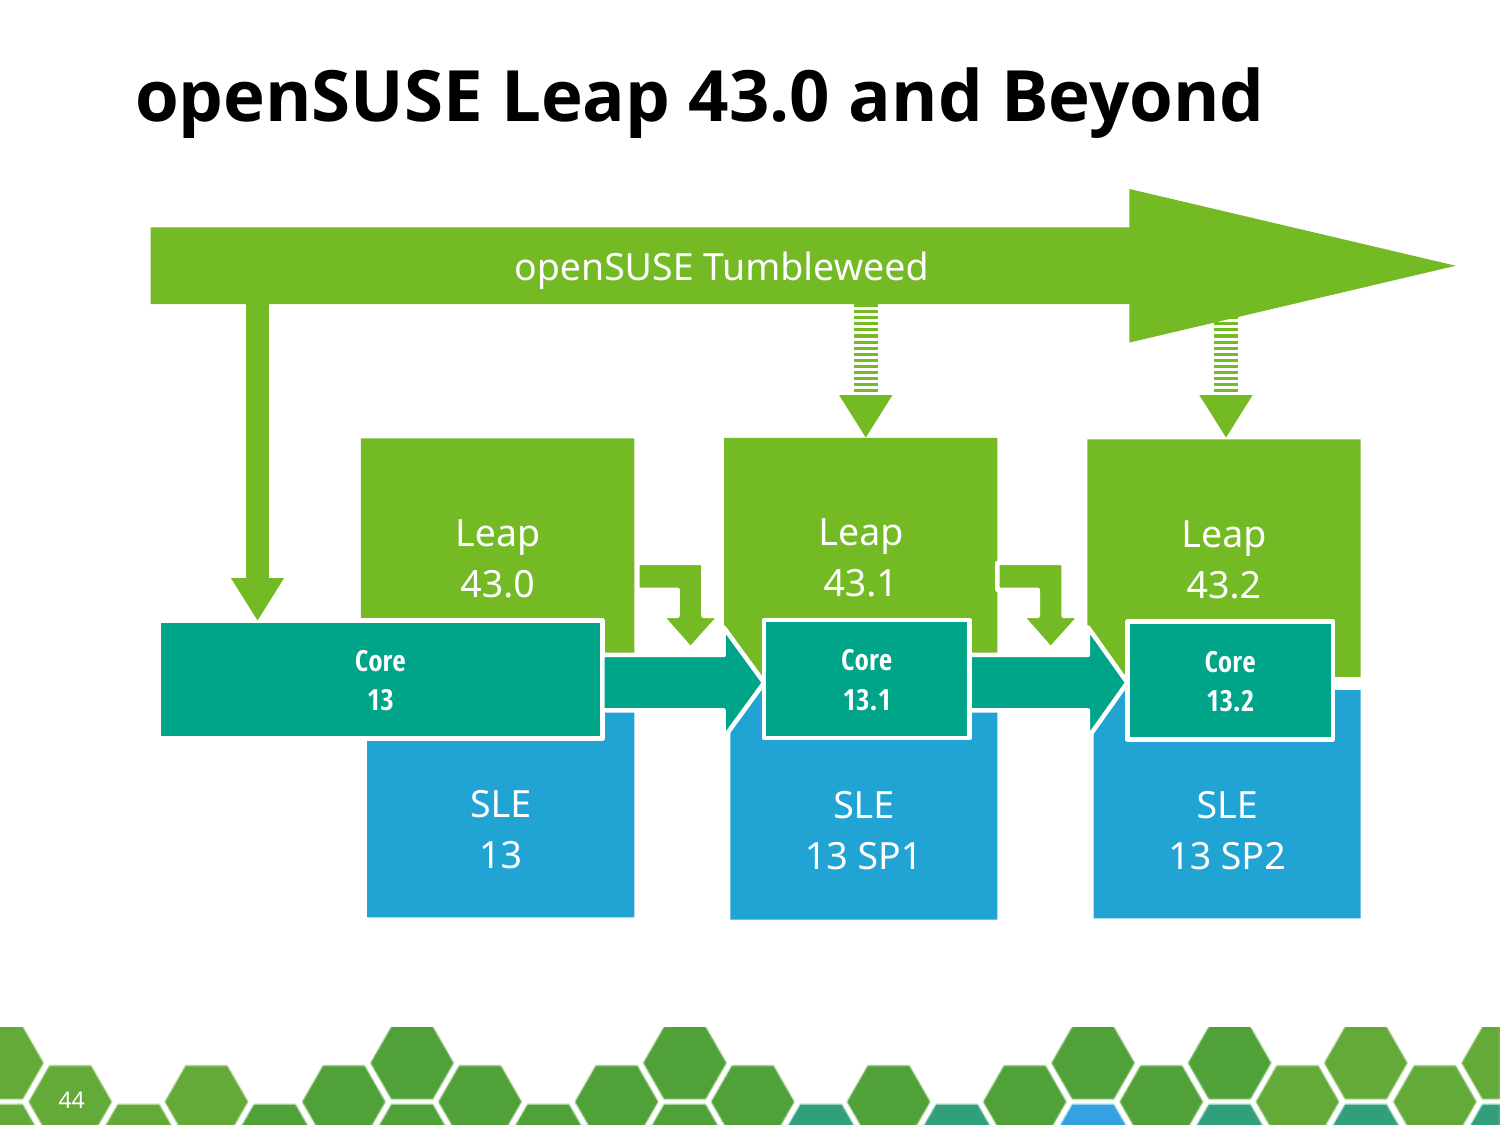

# openSUSE Leap 43.0 and Beyond
openSUSE Tumbleweed
Leap
43.1
Leap
43.0
Leap
43.2
Core
13.1
Core
13
Core
13.2
SLE
13 SP1
SLE
13
SLE
13 SP2